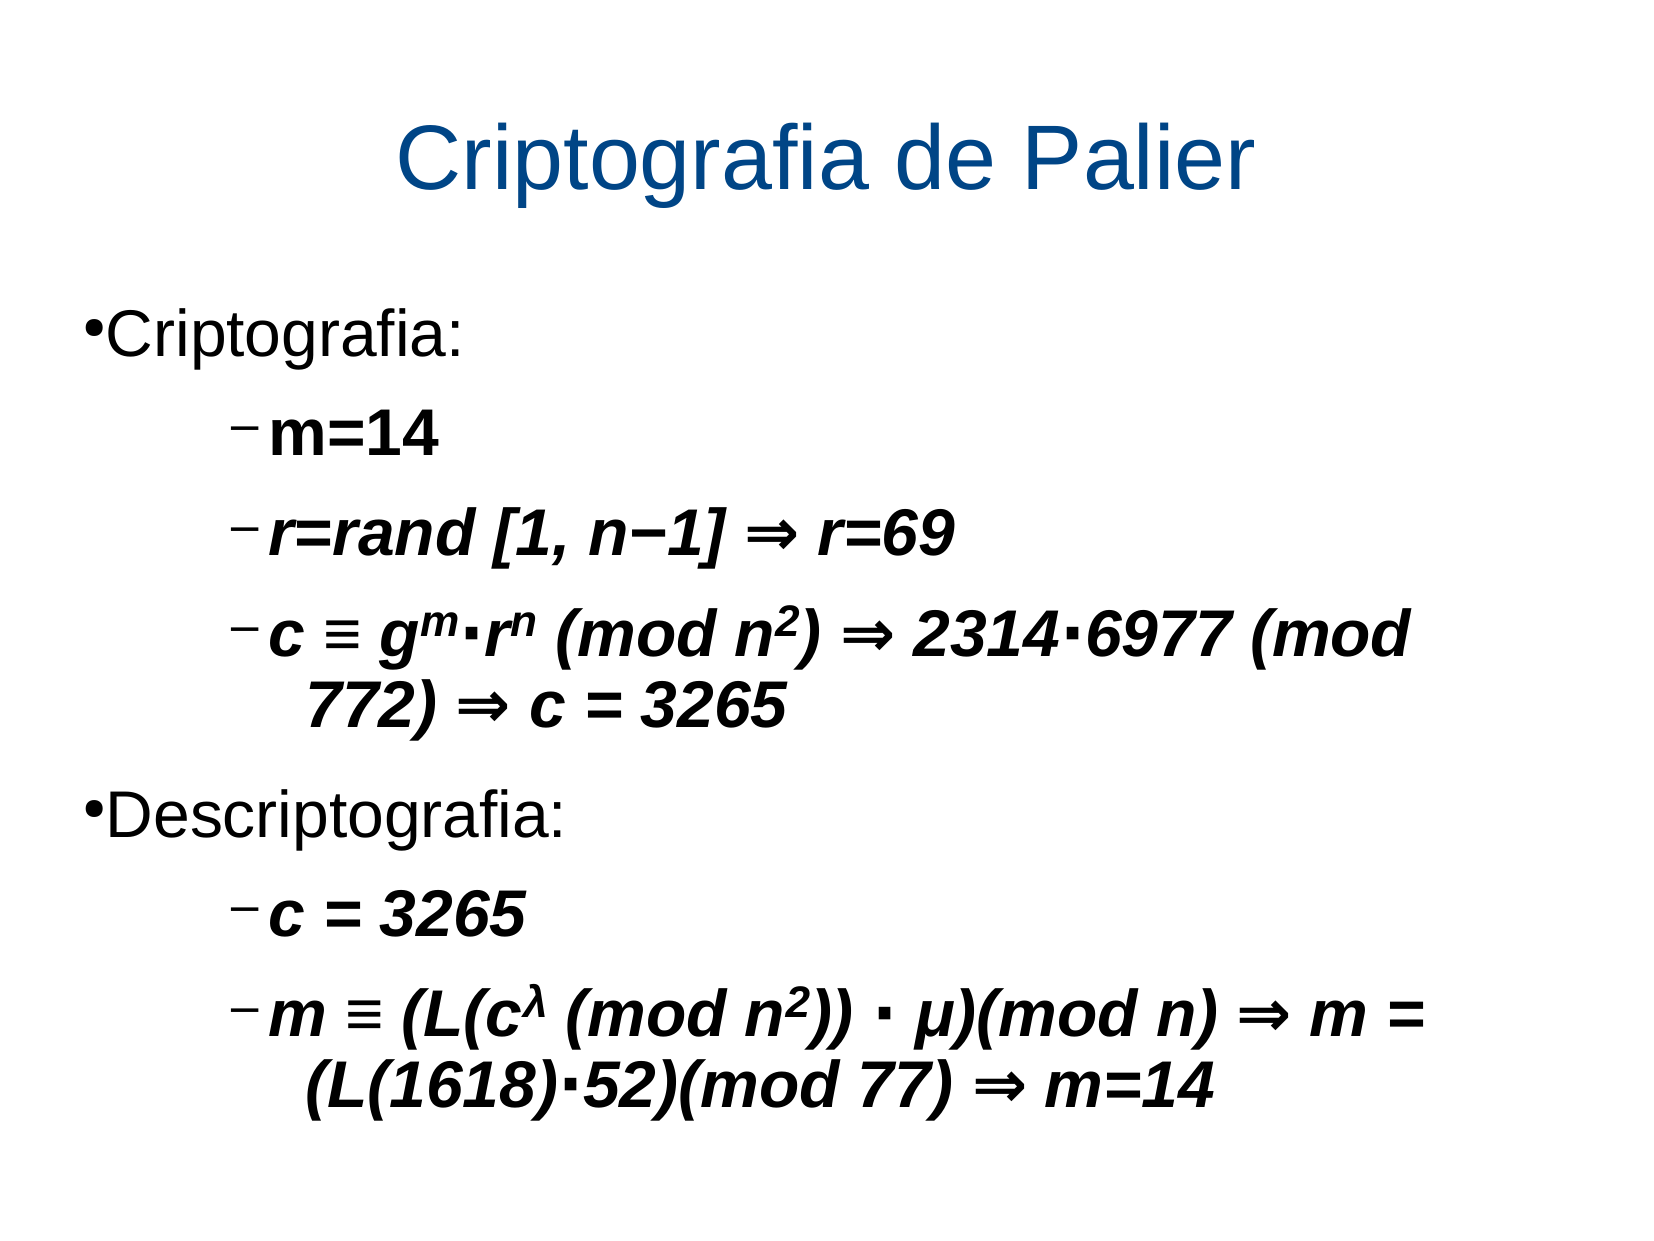

# Criptografia de Palier
Criptografia:
m=14
r=rand [1, n−1] ⇒ r=69
c ≡ gm⋅rn (mod n2) ⇒ 2314⋅6977 (mod 772) ⇒ c = 3265
Descriptografia:
c = 3265
m ≡ (L(cλ (mod n2)) ⋅ μ)(mod n) ⇒ m = (L(1618)⋅52)(mod 77) ⇒ m=14